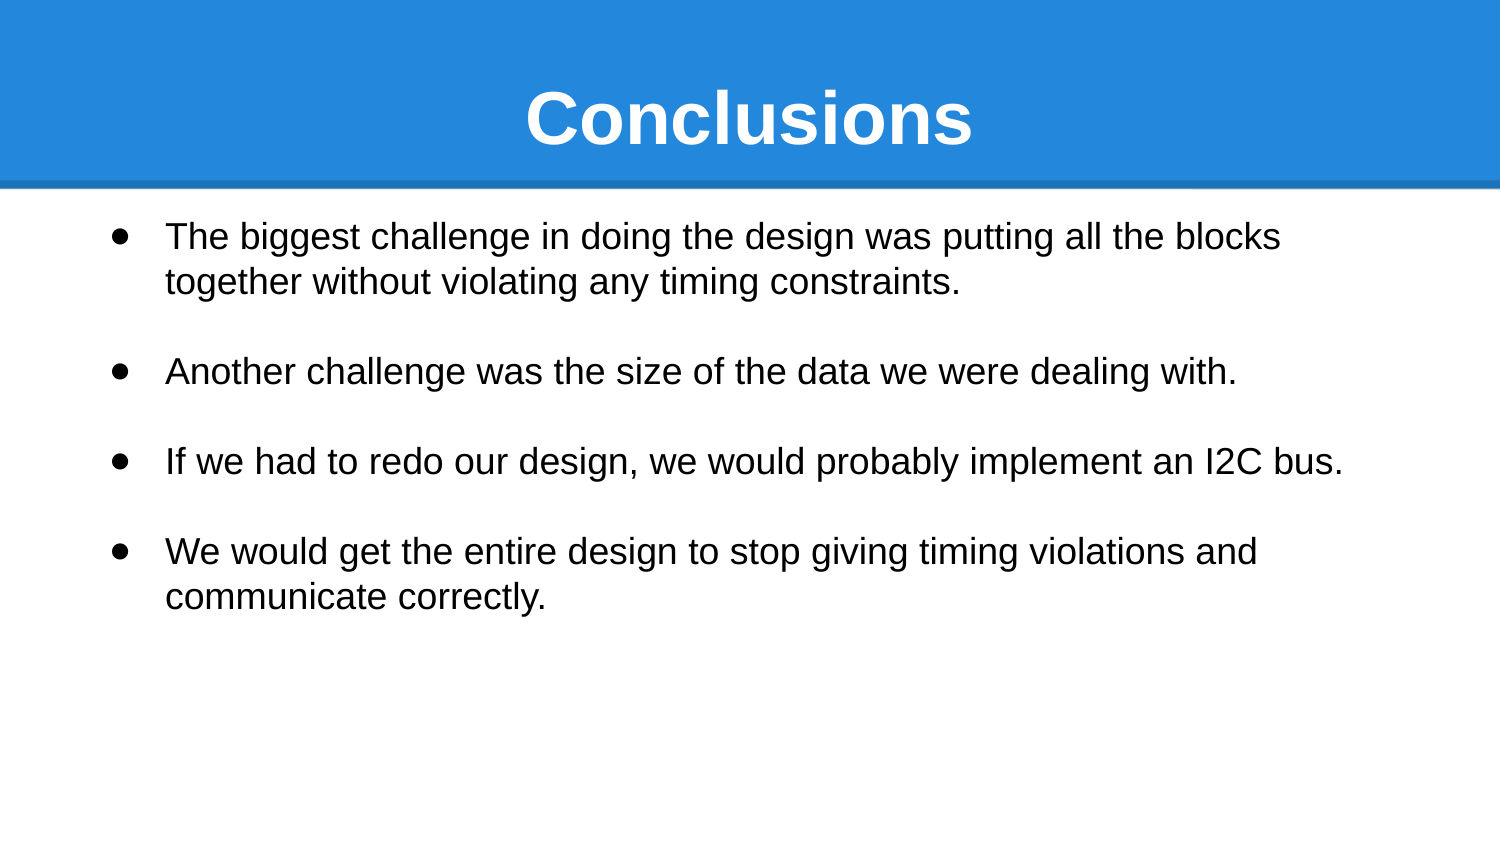

# Conclusions
The biggest challenge in doing the design was putting all the blocks together without violating any timing constraints.
Another challenge was the size of the data we were dealing with.
If we had to redo our design, we would probably implement an I2C bus.
We would get the entire design to stop giving timing violations and communicate correctly.